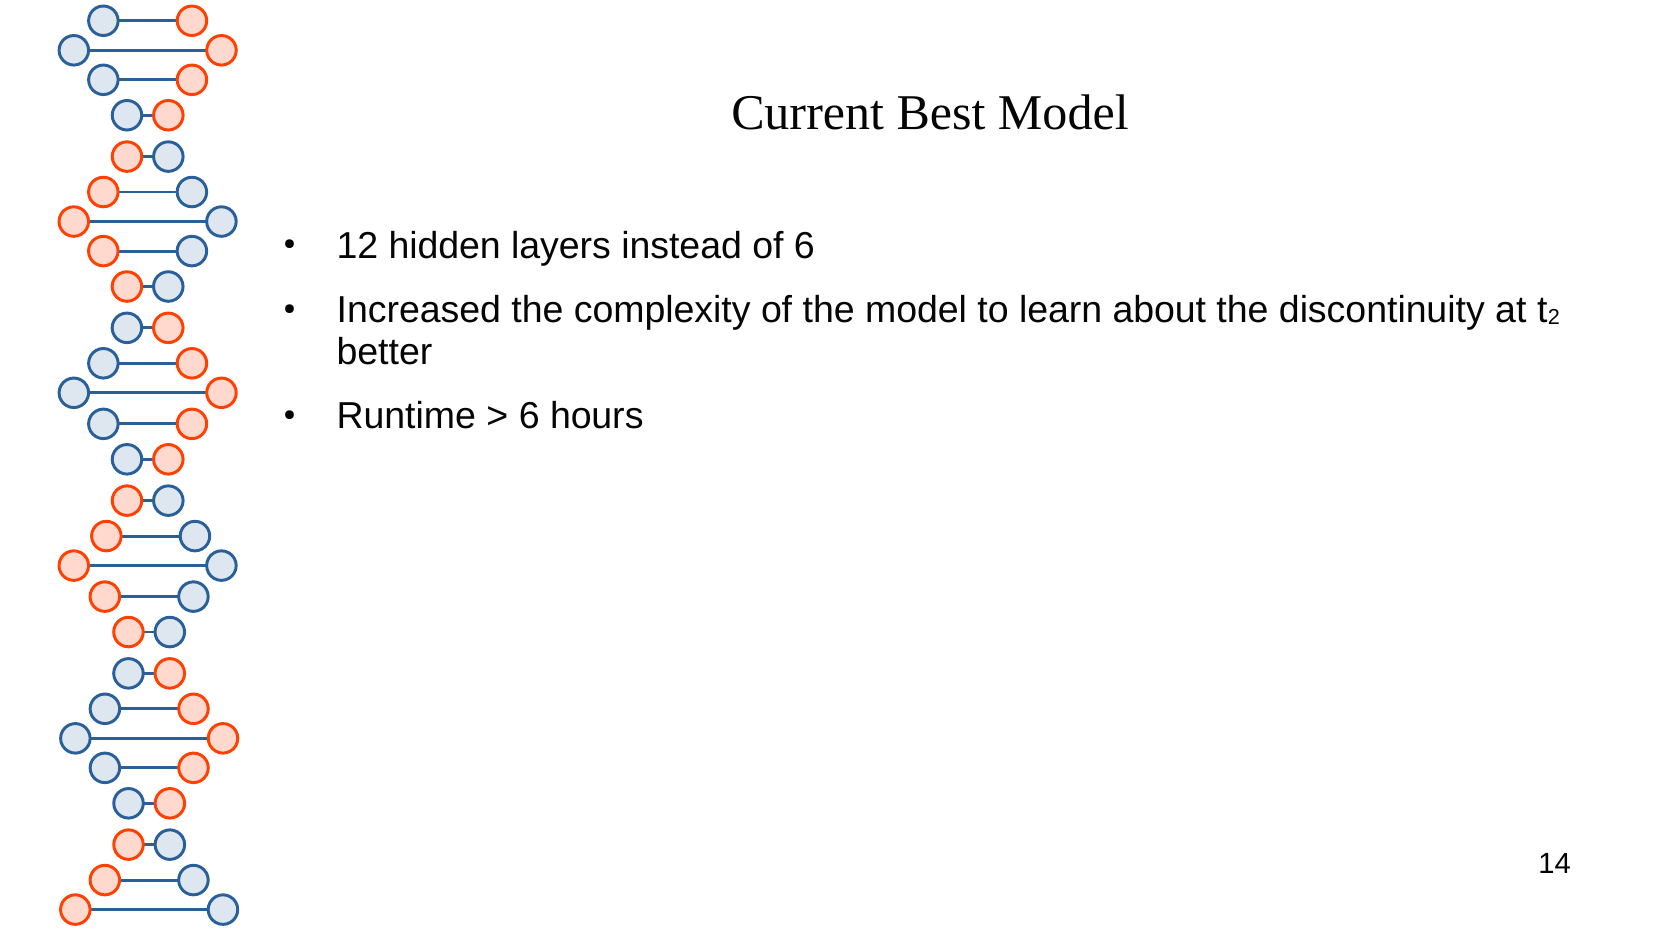

# Current Best Model
12 hidden layers instead of 6
Increased the complexity of the model to learn about the discontinuity at t2 better
Runtime > 6 hours
14